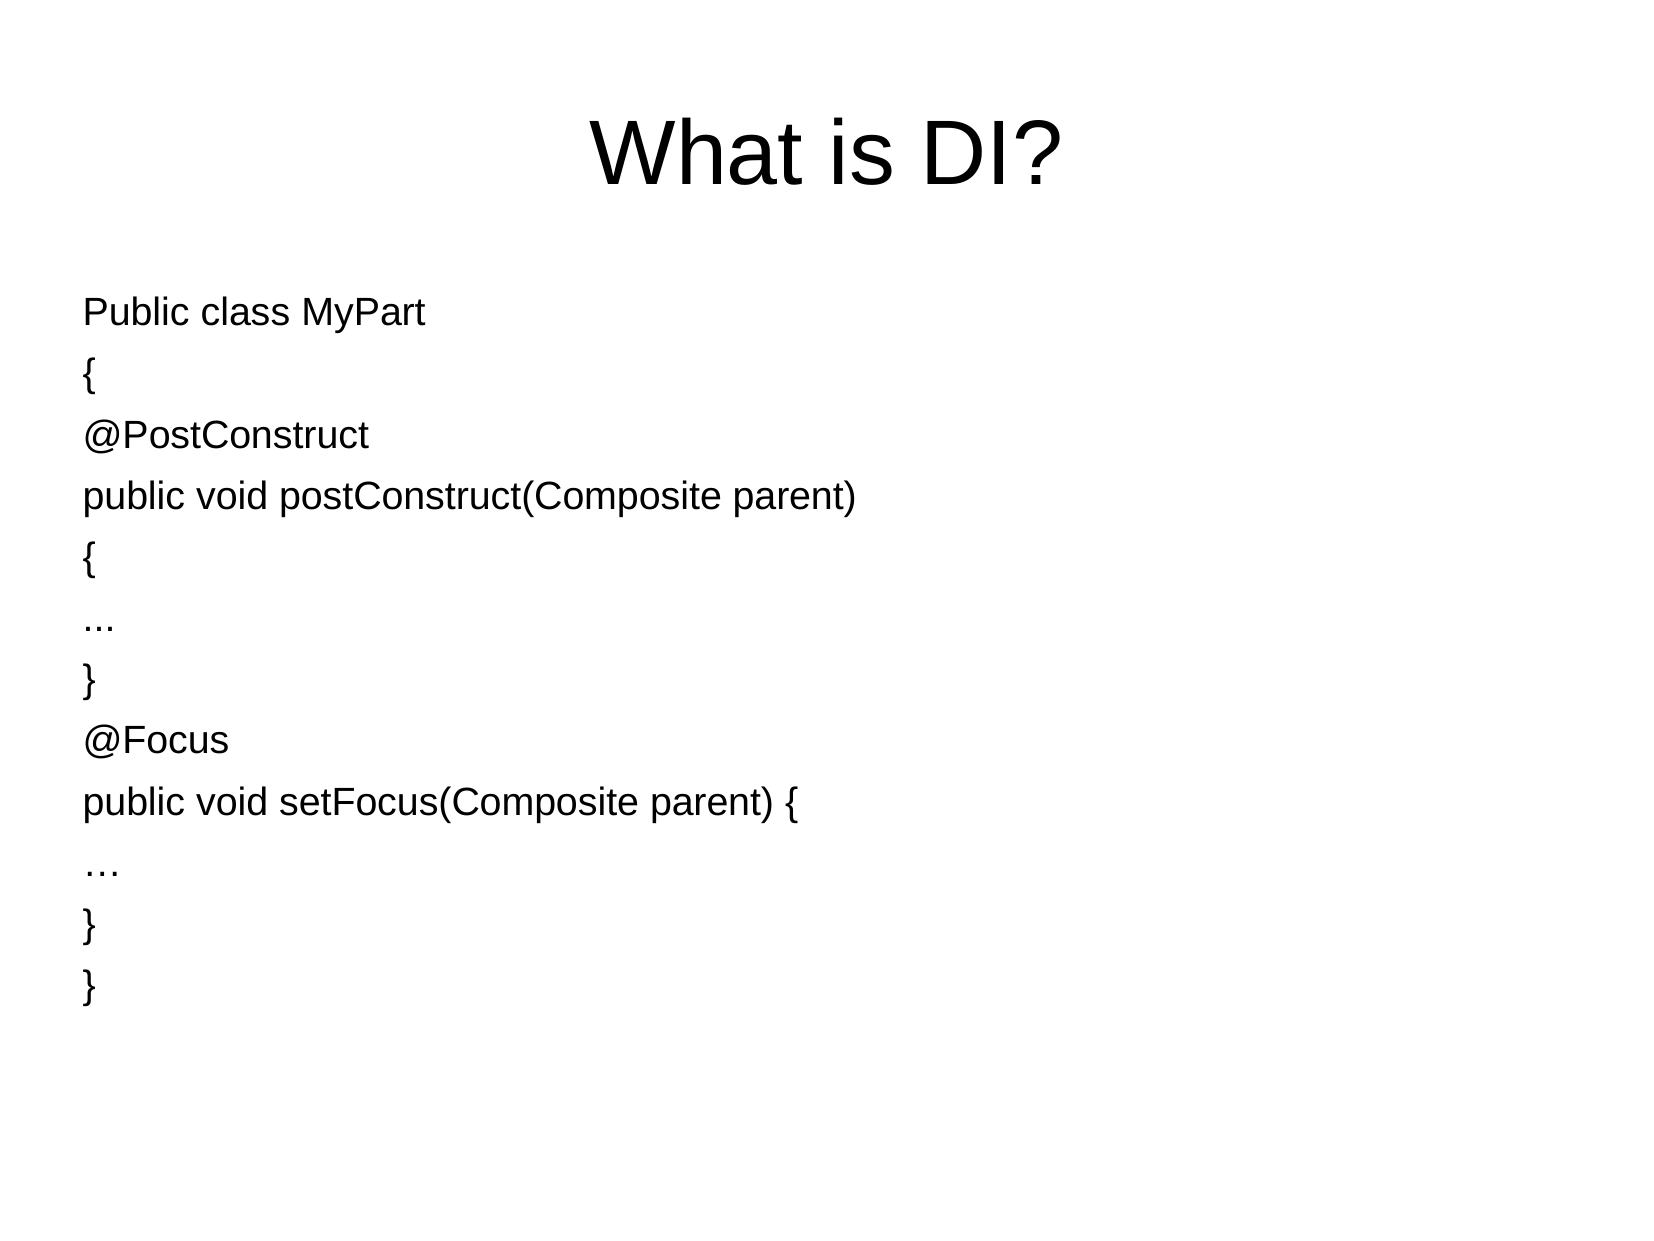

# What is DI?
Public class MyPart
{
@PostConstruct
public void postConstruct(Composite parent)
{
...
}
@Focus
public void setFocus(Composite parent) {
…
}
}